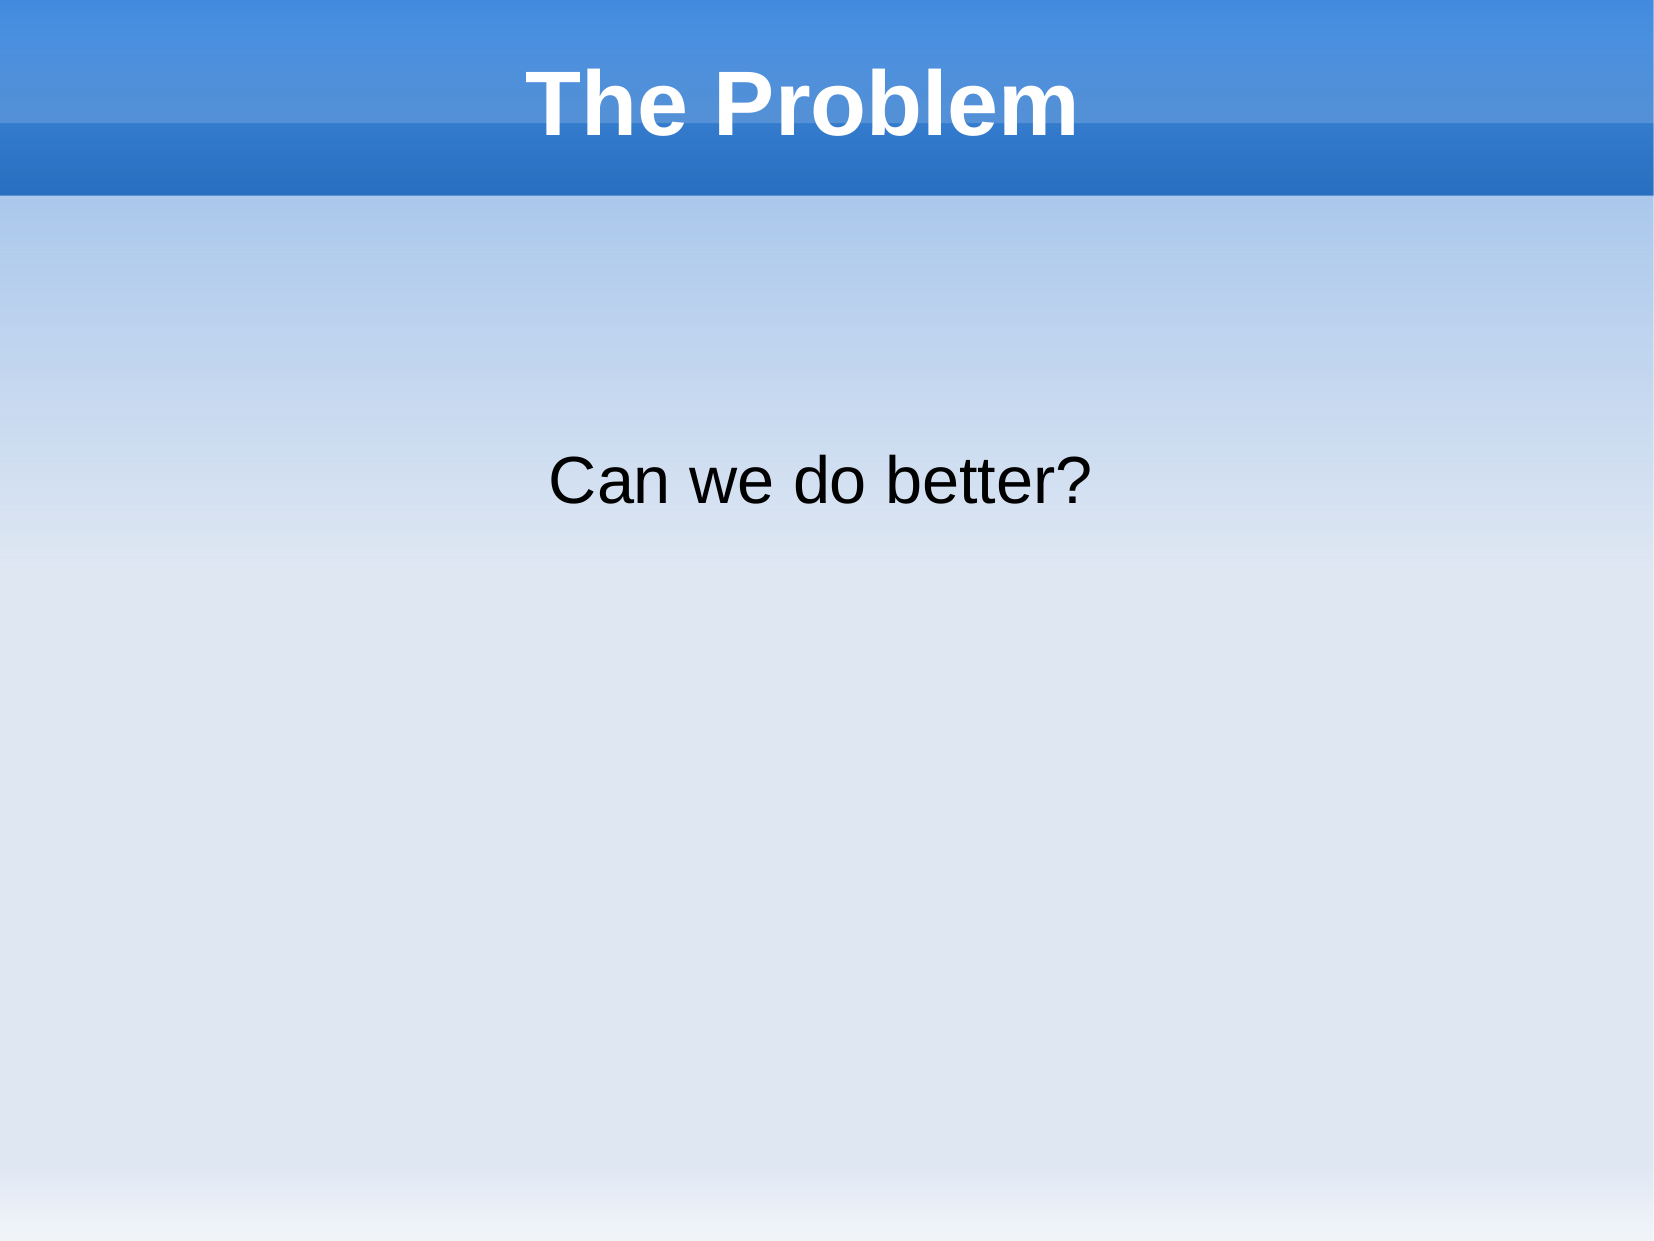

# The Problem
Can we do better?